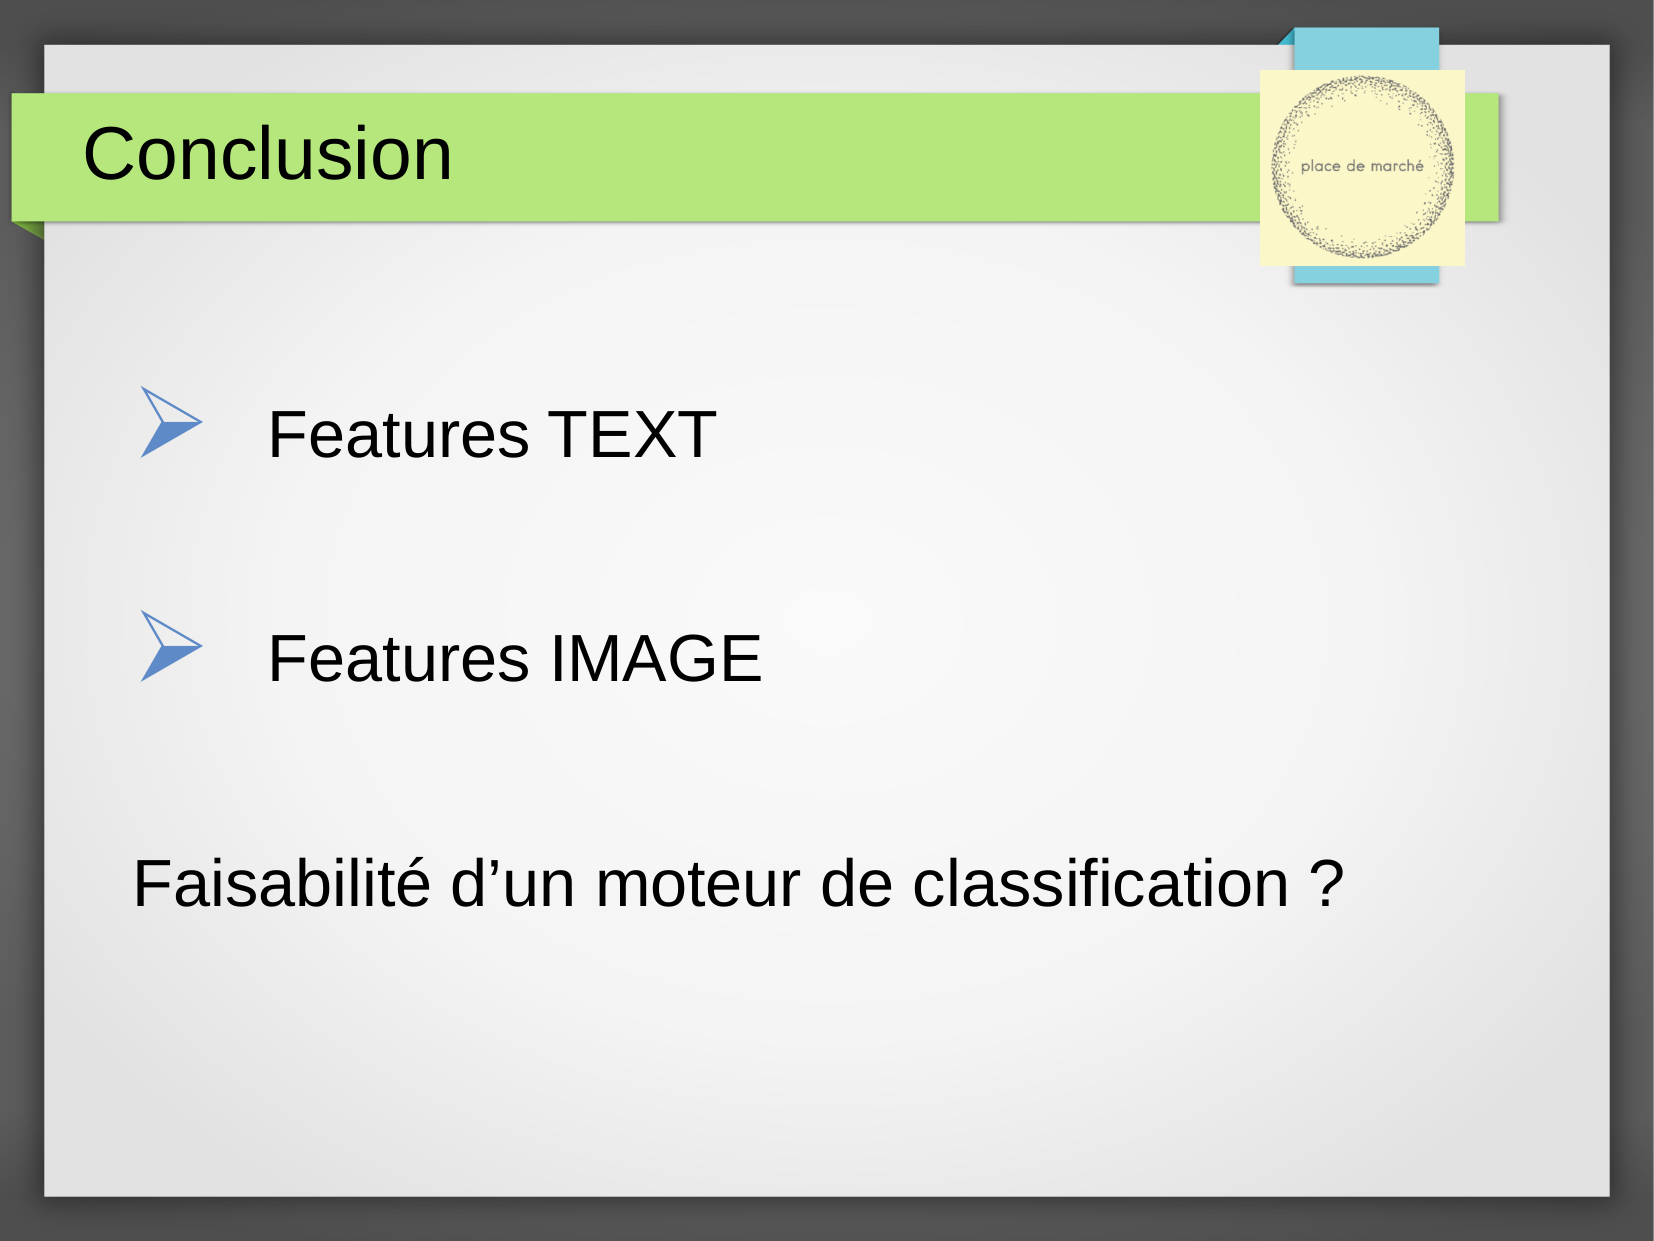

# Conclusion
 Features TEXT
 Features IMAGE
Faisabilité d’un moteur de classification ?